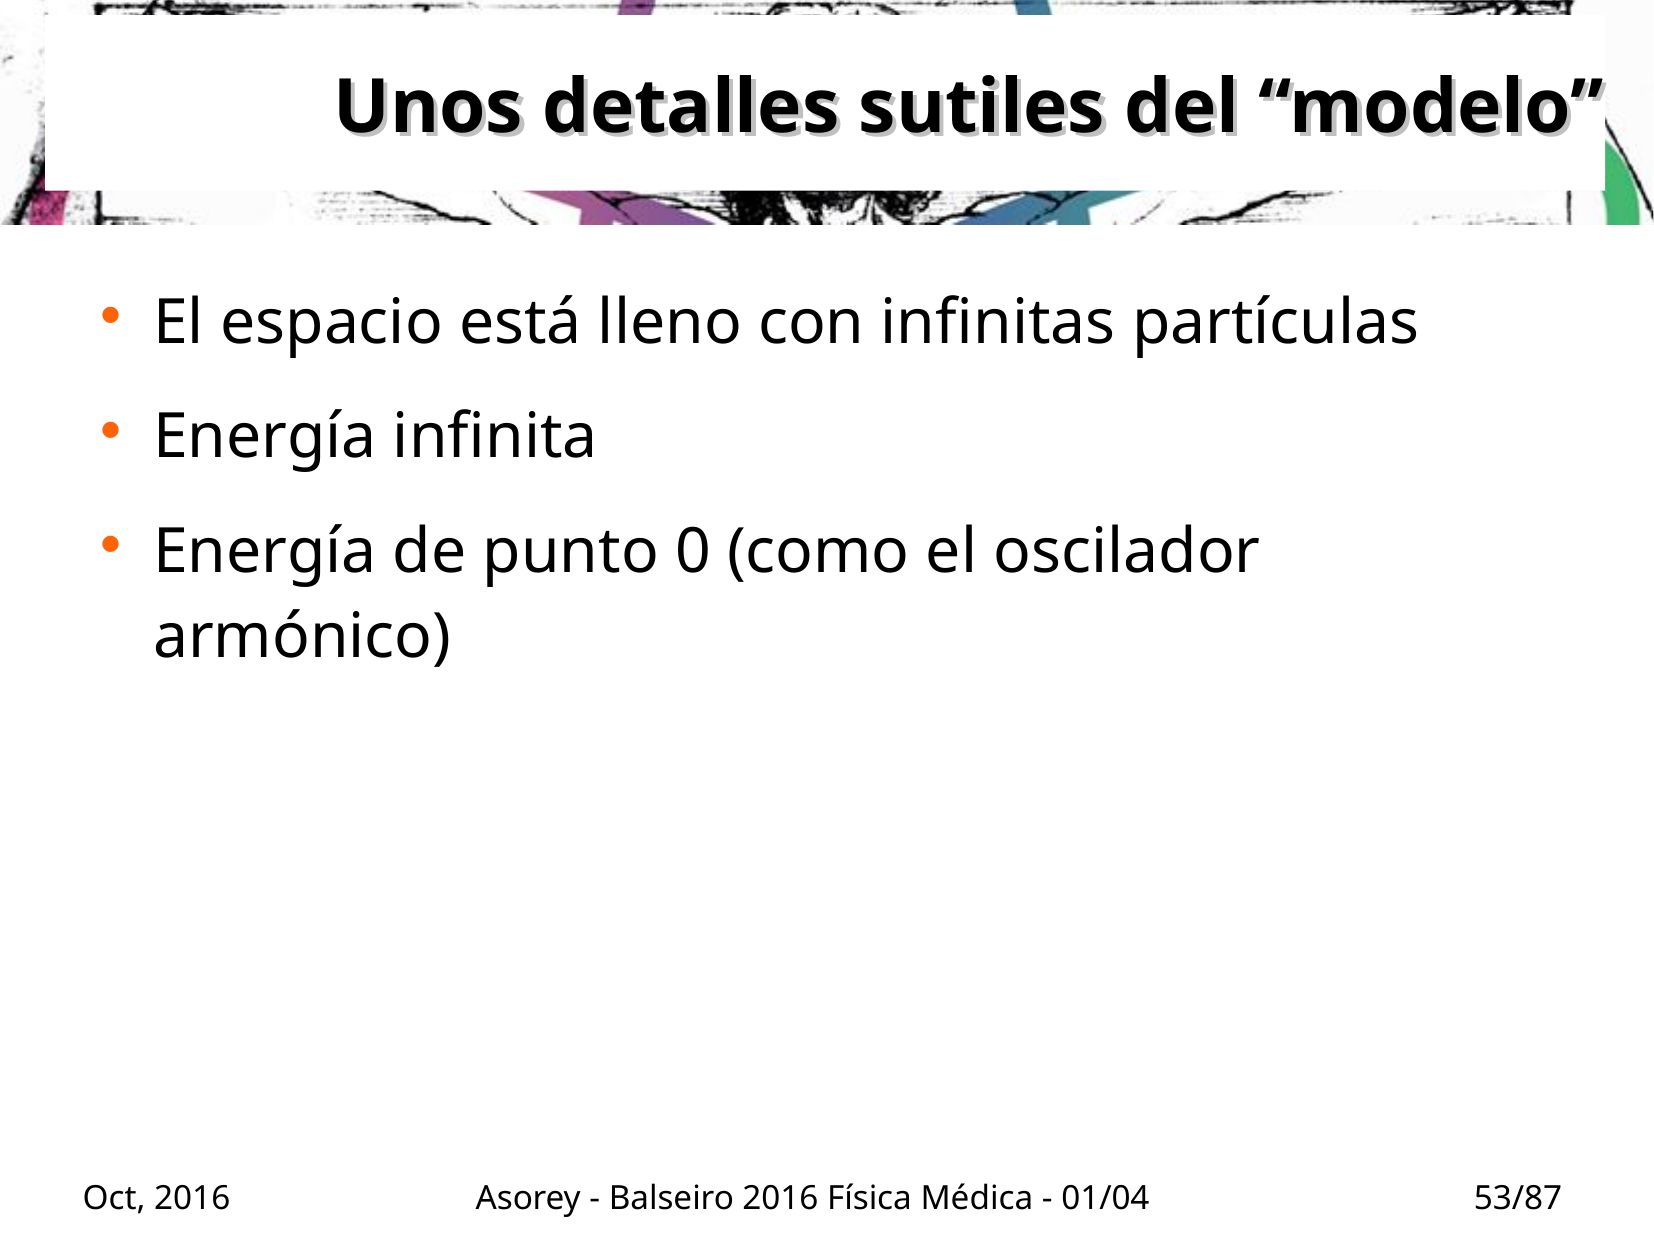

Unos detalles sutiles del “modelo”
# El espacio está lleno con infinitas partículas
Energía infinita
Energía de punto 0 (como el oscilador armónico)
Oct, 2016
Asorey - Balseiro 2016 Física Médica - 01/04
53